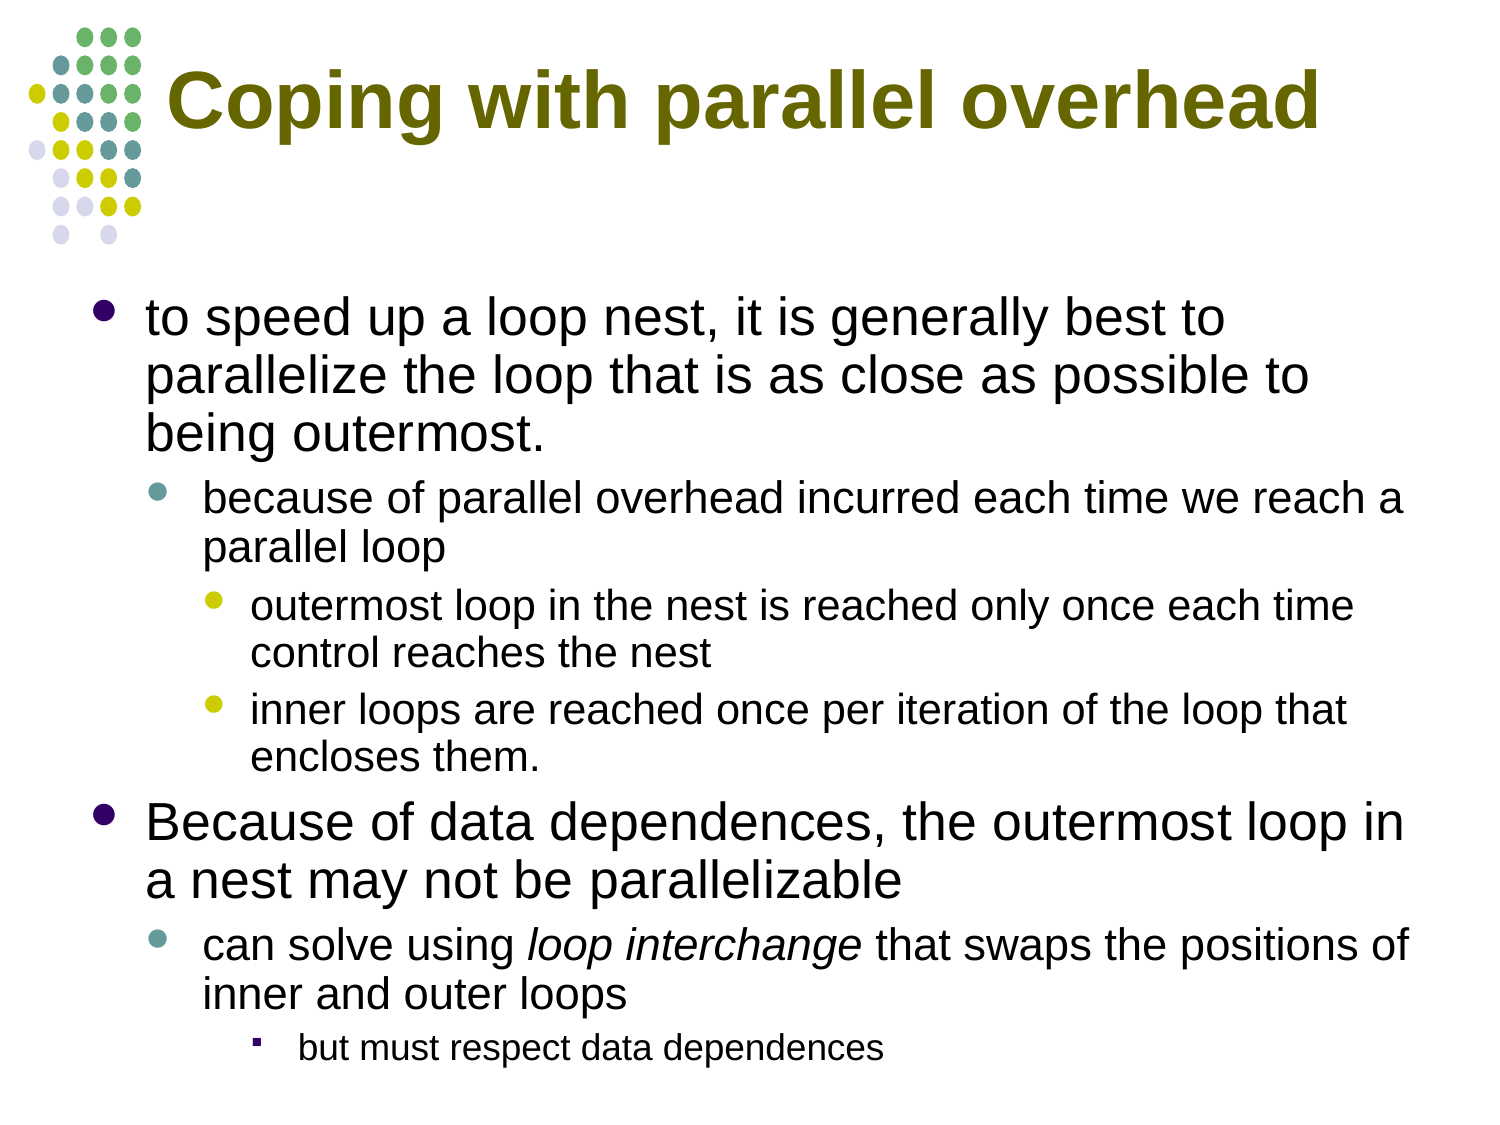

# Coping with parallel overhead
to speed up a loop nest, it is generally best to parallelize the loop that is as close as possible to being outermost.
because of parallel overhead incurred each time we reach a parallel loop
outermost loop in the nest is reached only once each time control reaches the nest
inner loops are reached once per iteration of the loop that encloses them.
Because of data dependences, the outermost loop in a nest may not be parallelizable
can solve using loop interchange that swaps the positions of inner and outer loops
but must respect data dependences